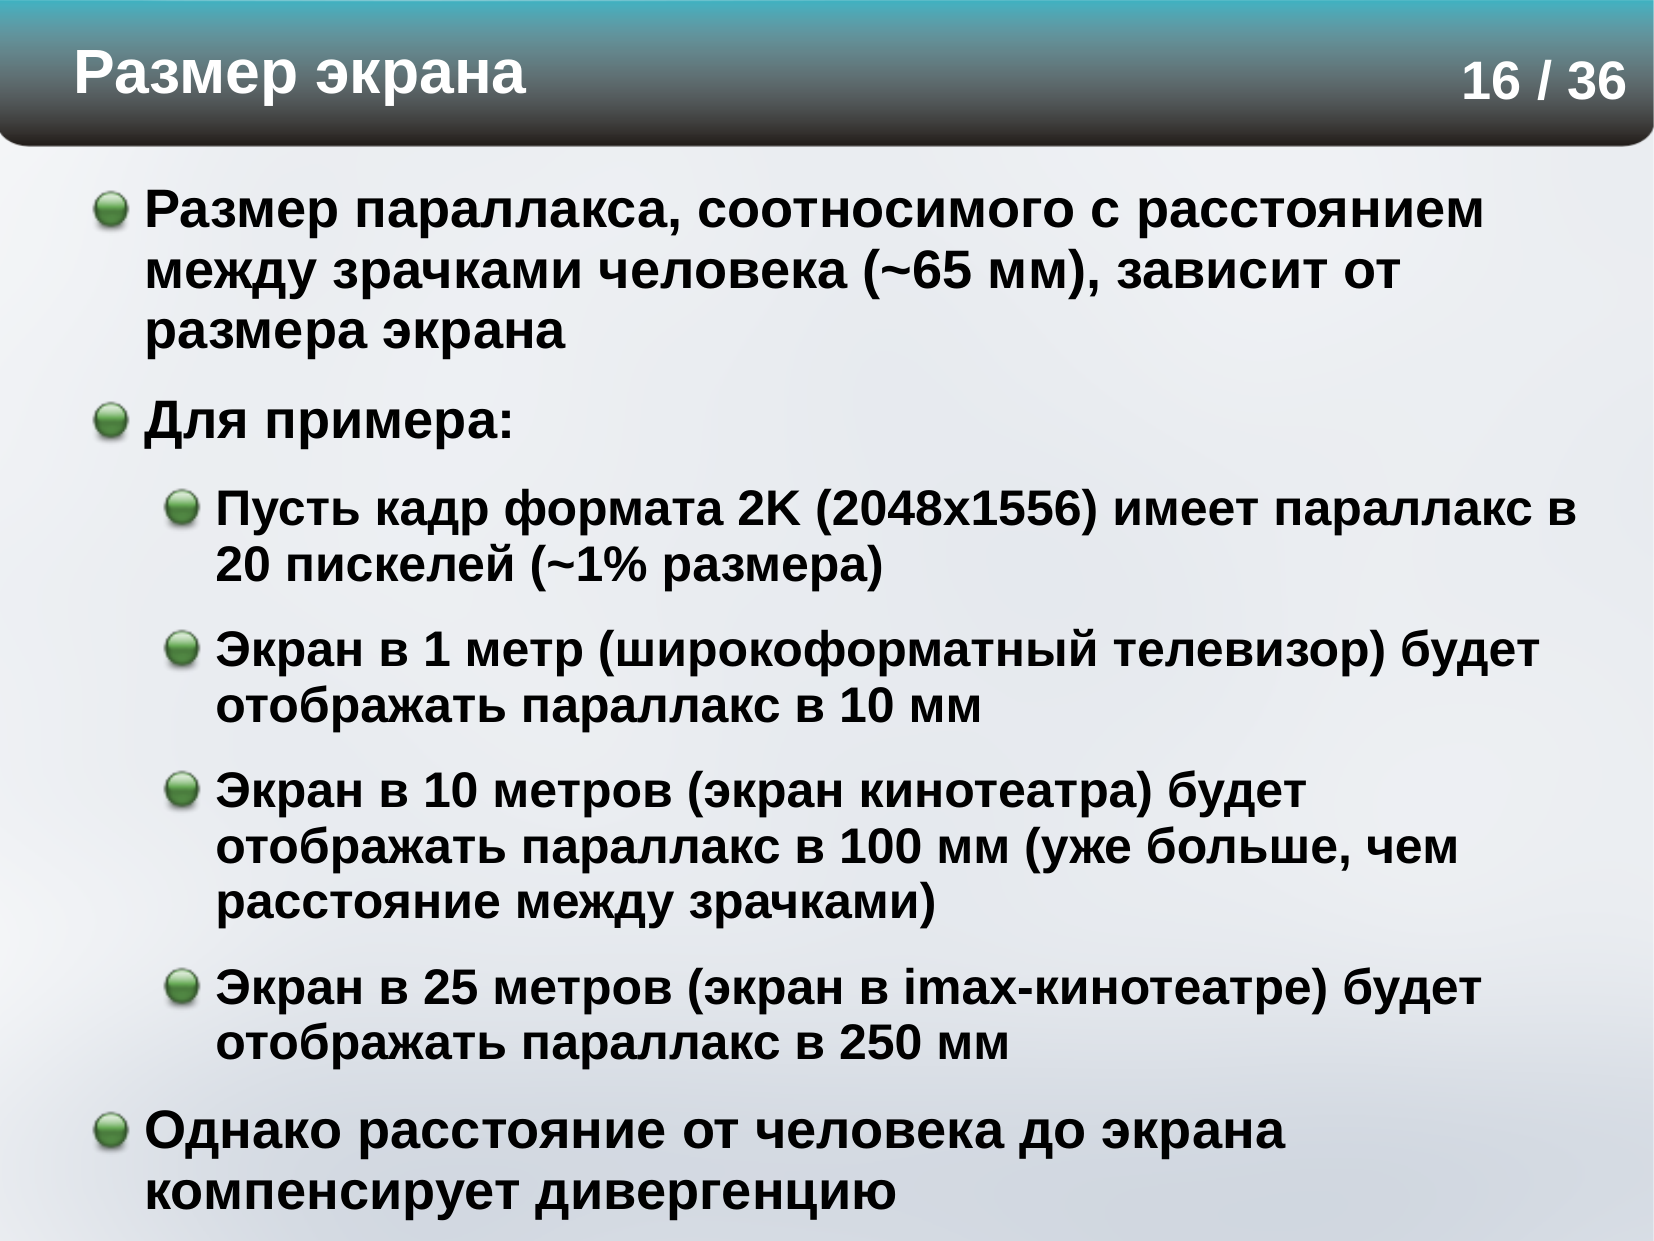

Размер экрана
Размер параллакса, соотносимого с расстоянием между зрачками человека (~65 мм), зависит от размера экрана
Для примера:
Пусть кадр формата 2K (2048х1556) имеет параллакс в 20 пискелей (~1% размера)
Экран в 1 метр (широкоформатный телевизор) будет отображать параллакс в 10 мм
Экран в 10 метров (экран кинотеатра) будет отображать параллакс в 100 мм (уже больше, чем расстояние между зрачками)
Экран в 25 метров (экран в imax-кинотеатре) будет отображать параллакс в 250 мм
Однако расстояние от человека до экрана компенсирует дивергенцию